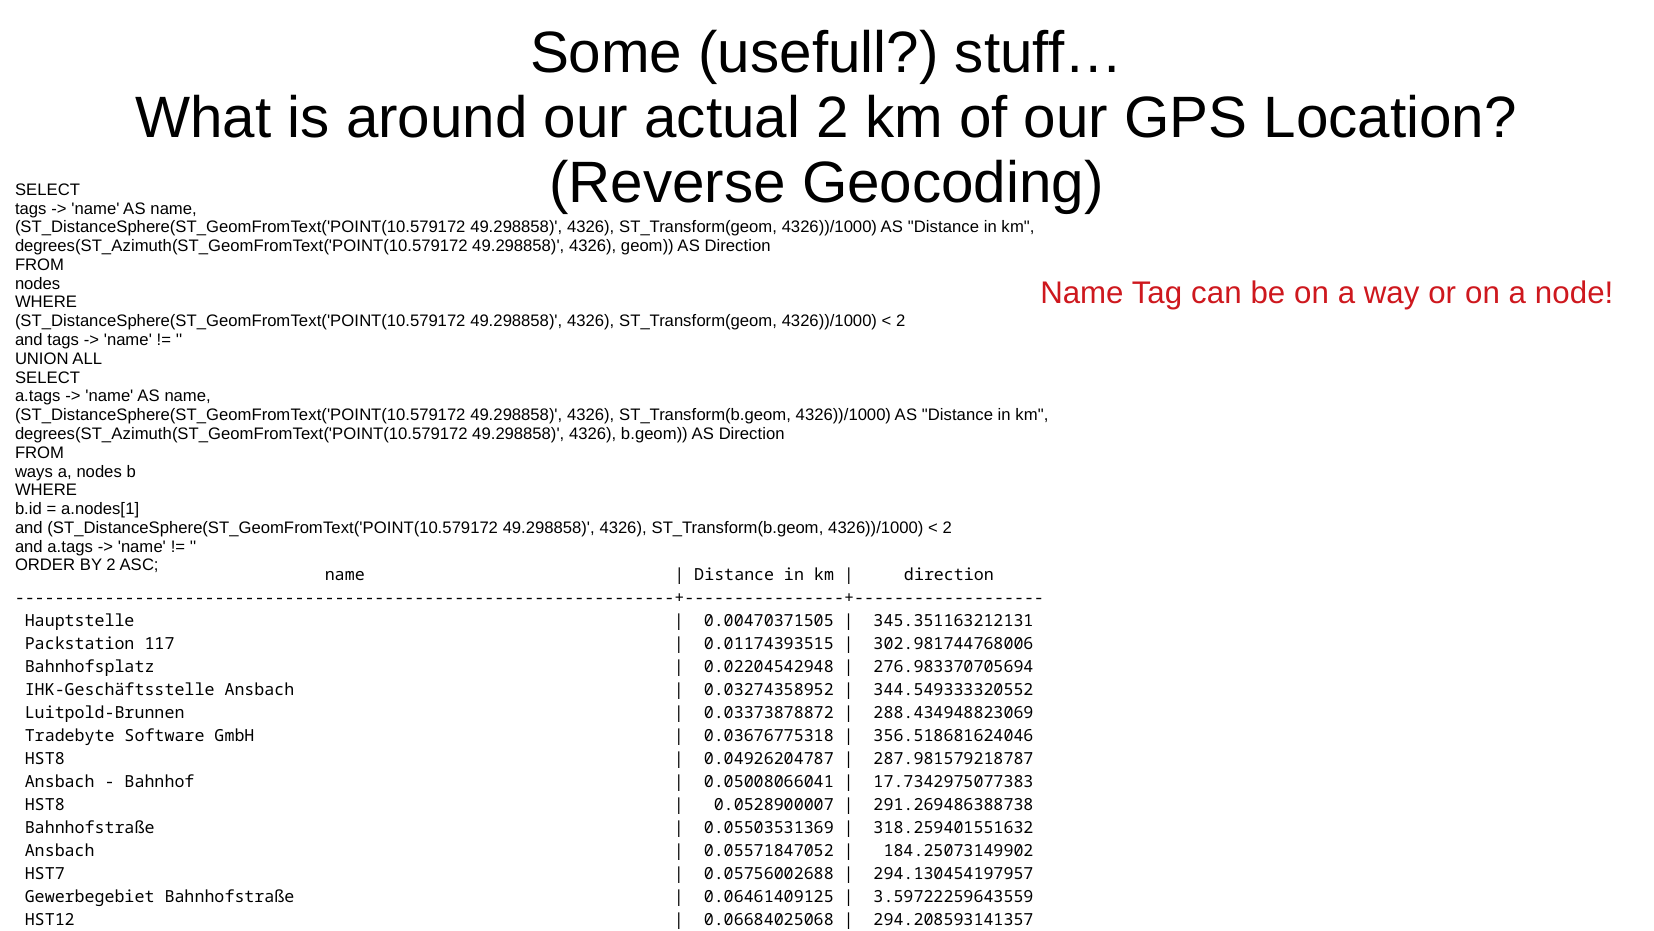

# Some (usefull?) stuff… What is around our actual 2 km of our GPS Location? (Reverse Geocoding)
SELECT
tags -> 'name' AS name,
(ST_DistanceSphere(ST_GeomFromText('POINT(10.579172 49.298858)', 4326), ST_Transform(geom, 4326))/1000) AS "Distance in km",
degrees(ST_Azimuth(ST_GeomFromText('POINT(10.579172 49.298858)', 4326), geom)) AS Direction
FROM
nodes
WHERE
(ST_DistanceSphere(ST_GeomFromText('POINT(10.579172 49.298858)', 4326), ST_Transform(geom, 4326))/1000) < 2
and tags -> 'name' != ''
UNION ALL
SELECT
a.tags -> 'name' AS name,
(ST_DistanceSphere(ST_GeomFromText('POINT(10.579172 49.298858)', 4326), ST_Transform(b.geom, 4326))/1000) AS "Distance in km",
degrees(ST_Azimuth(ST_GeomFromText('POINT(10.579172 49.298858)', 4326), b.geom)) AS Direction
FROM
ways a, nodes b
WHERE
b.id = a.nodes[1]
and (ST_DistanceSphere(ST_GeomFromText('POINT(10.579172 49.298858)', 4326), ST_Transform(b.geom, 4326))/1000) < 2
and a.tags -> 'name' != ''
ORDER BY 2 ASC;
Name Tag can be on a way or on a node!
 name | Distance in km | direction
------------------------------------------------------------------+----------------+-------------------
 Hauptstelle | 0.00470371505 | 345.351163212131
 Packstation 117 | 0.01174393515 | 302.981744768006
 Bahnhofsplatz | 0.02204542948 | 276.983370705694
 IHK-Geschäftsstelle Ansbach | 0.03274358952 | 344.549333320552
 Luitpold-Brunnen | 0.03373878872 | 288.434948823069
 Tradebyte Software GmbH | 0.03676775318 | 356.518681624046
 HST8 | 0.04926204787 | 287.981579218787
 Ansbach - Bahnhof | 0.05008066041 | 17.7342975077383
 HST8 | 0.0528900007 | 291.269486388738
 Bahnhofstraße | 0.05503531369 | 318.259401551632
 Ansbach | 0.05571847052 | 184.25073149902
 HST7 | 0.05756002688 | 294.130454197957
 Gewerbegebiet Bahnhofstraße | 0.06461409125 | 3.59722259643559
 HST12 | 0.06684025068 | 294.208593141357
 Bundespolizei Ansbach | 0.06767025403 | 255.725206216893
 HST6 | 0.07909885029 | 274.829383013845
 HST11 | 0.080645623 | 285.155475611995
 HST5 | 0.08471131238 | 279.172036790627
 Bischof-Meiser-Straße | 0.08895764229 | 319.496065423954